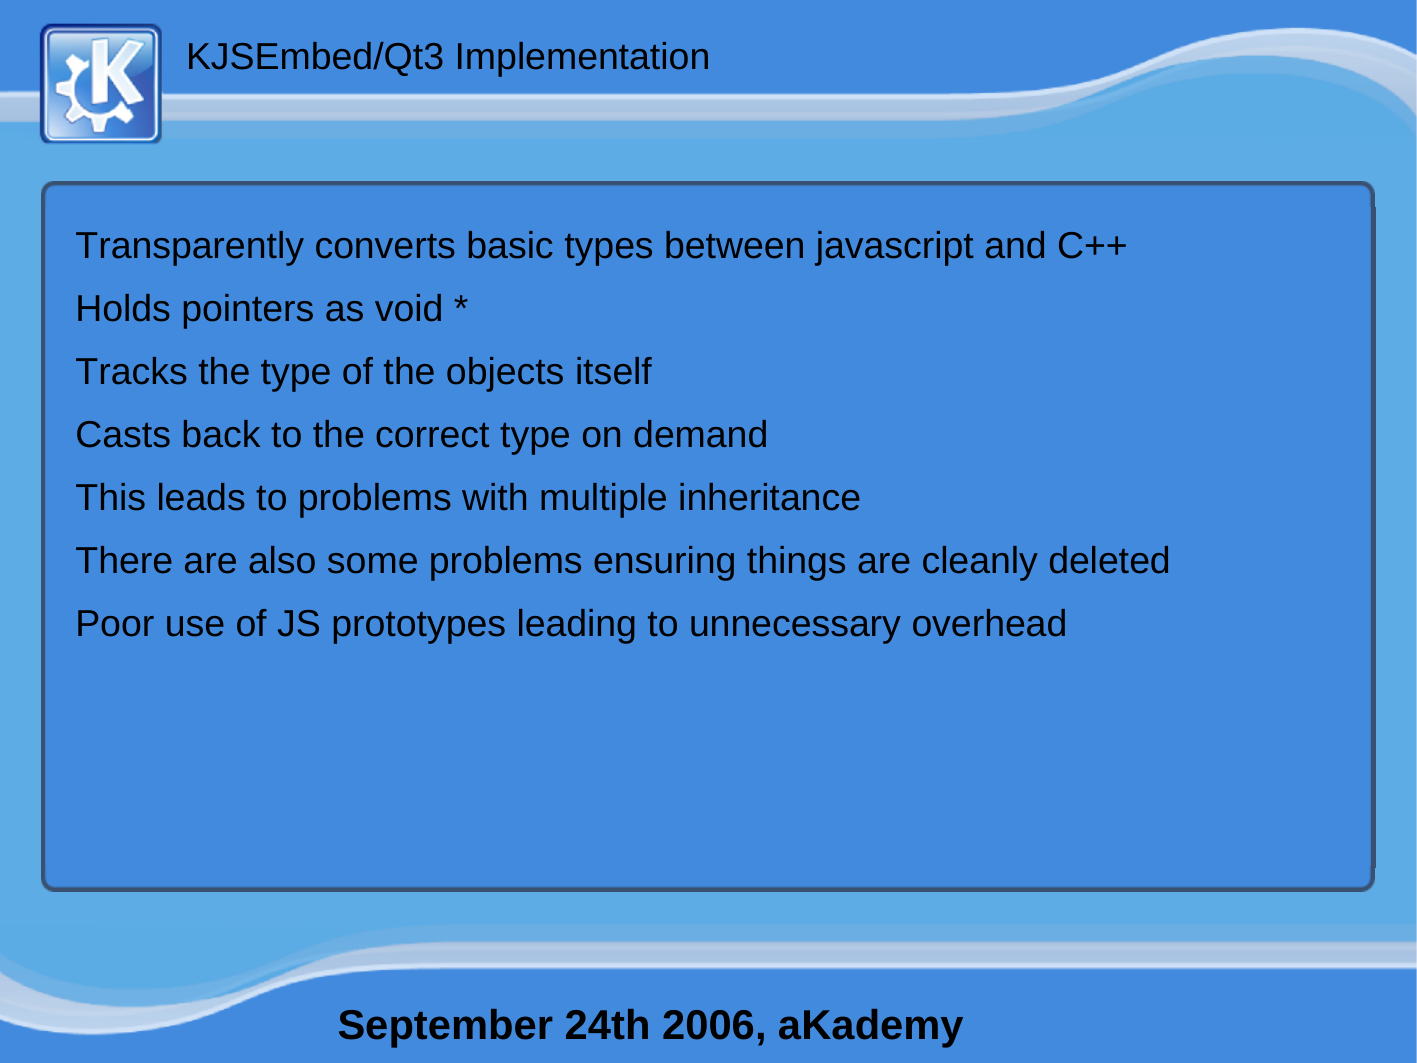

KJSEmbed/Qt3 Implementation
 Transparently converts basic types between javascript and C++
 Holds pointers as void *
 Tracks the type of the objects itself
 Casts back to the correct type on demand
 This leads to problems with multiple inheritance
 There are also some problems ensuring things are cleanly deleted
 Poor use of JS prototypes leading to unnecessary overhead